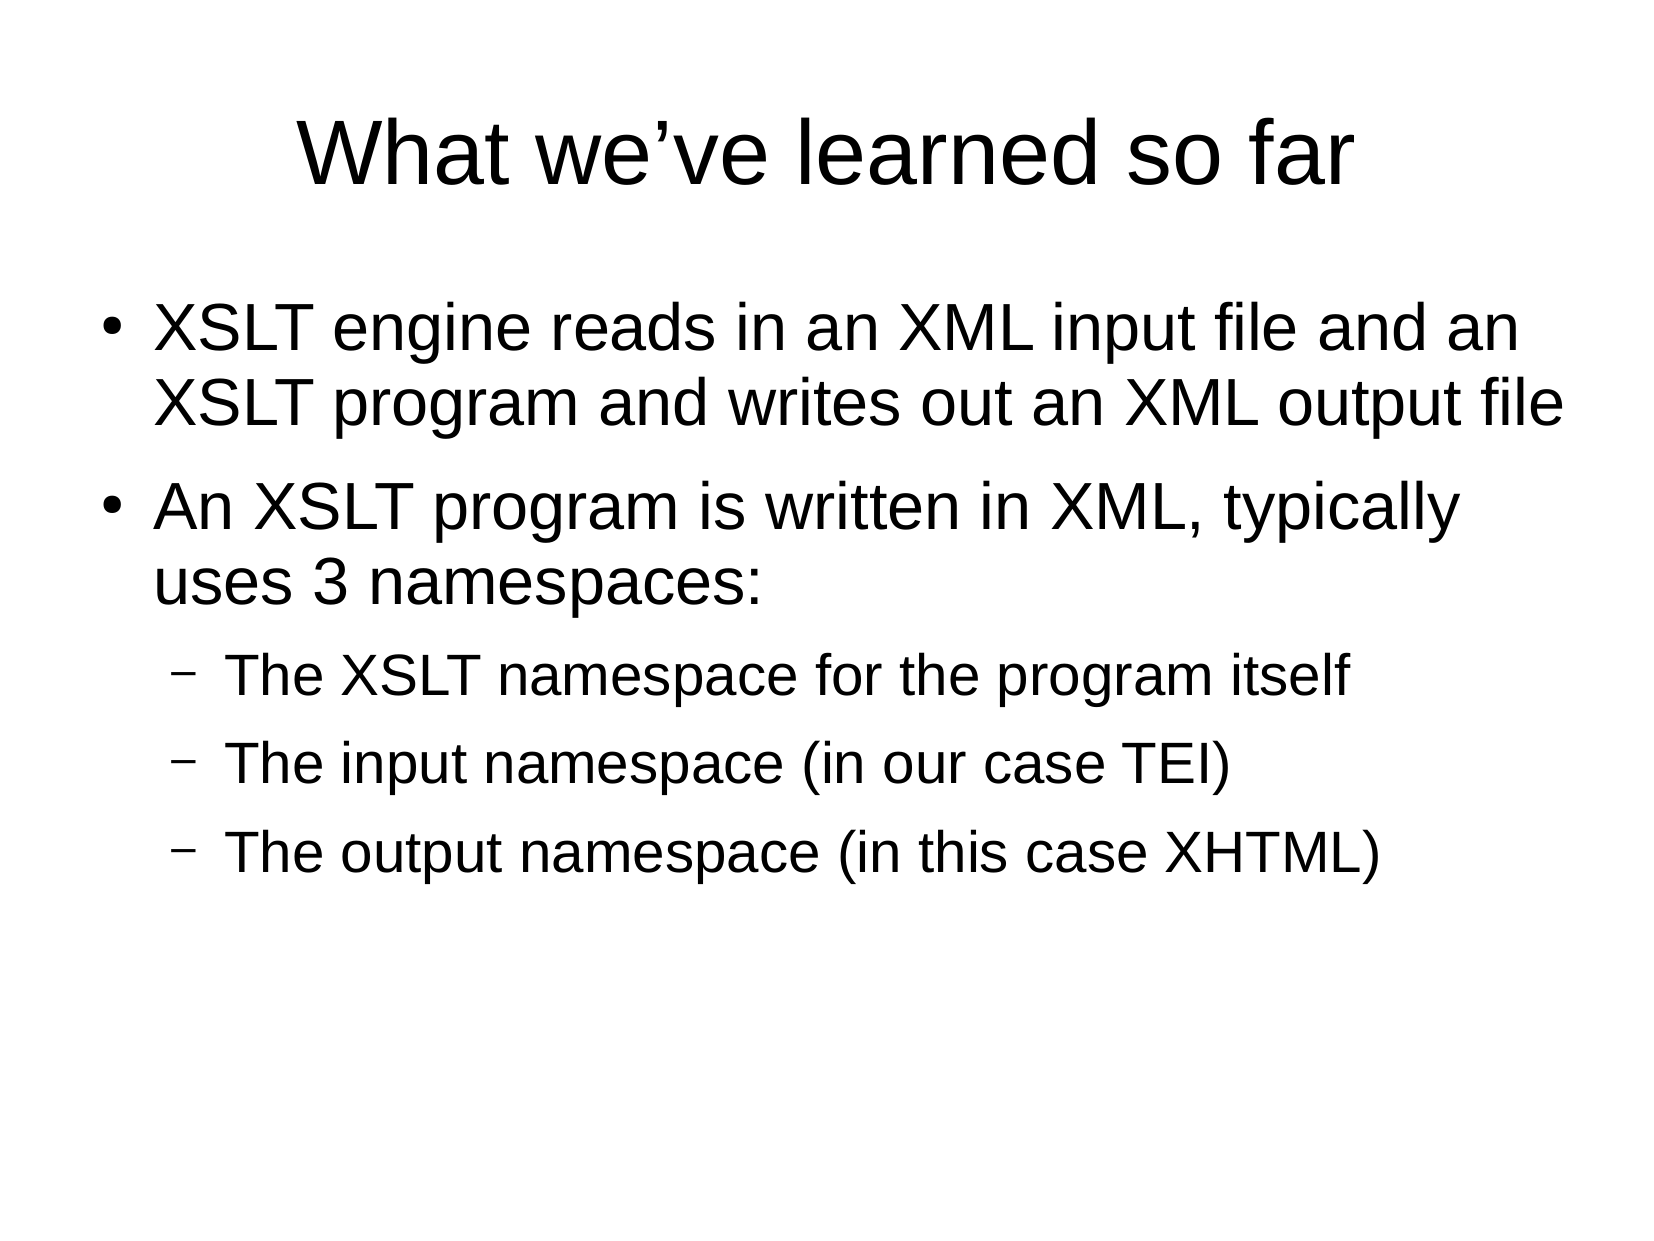

# What we’ve learned so far
XSLT engine reads in an XML input file and an XSLT program and writes out an XML output file
An XSLT program is written in XML, typically uses 3 namespaces:
The XSLT namespace for the program itself
The input namespace (in our case TEI)
The output namespace (in this case XHTML)